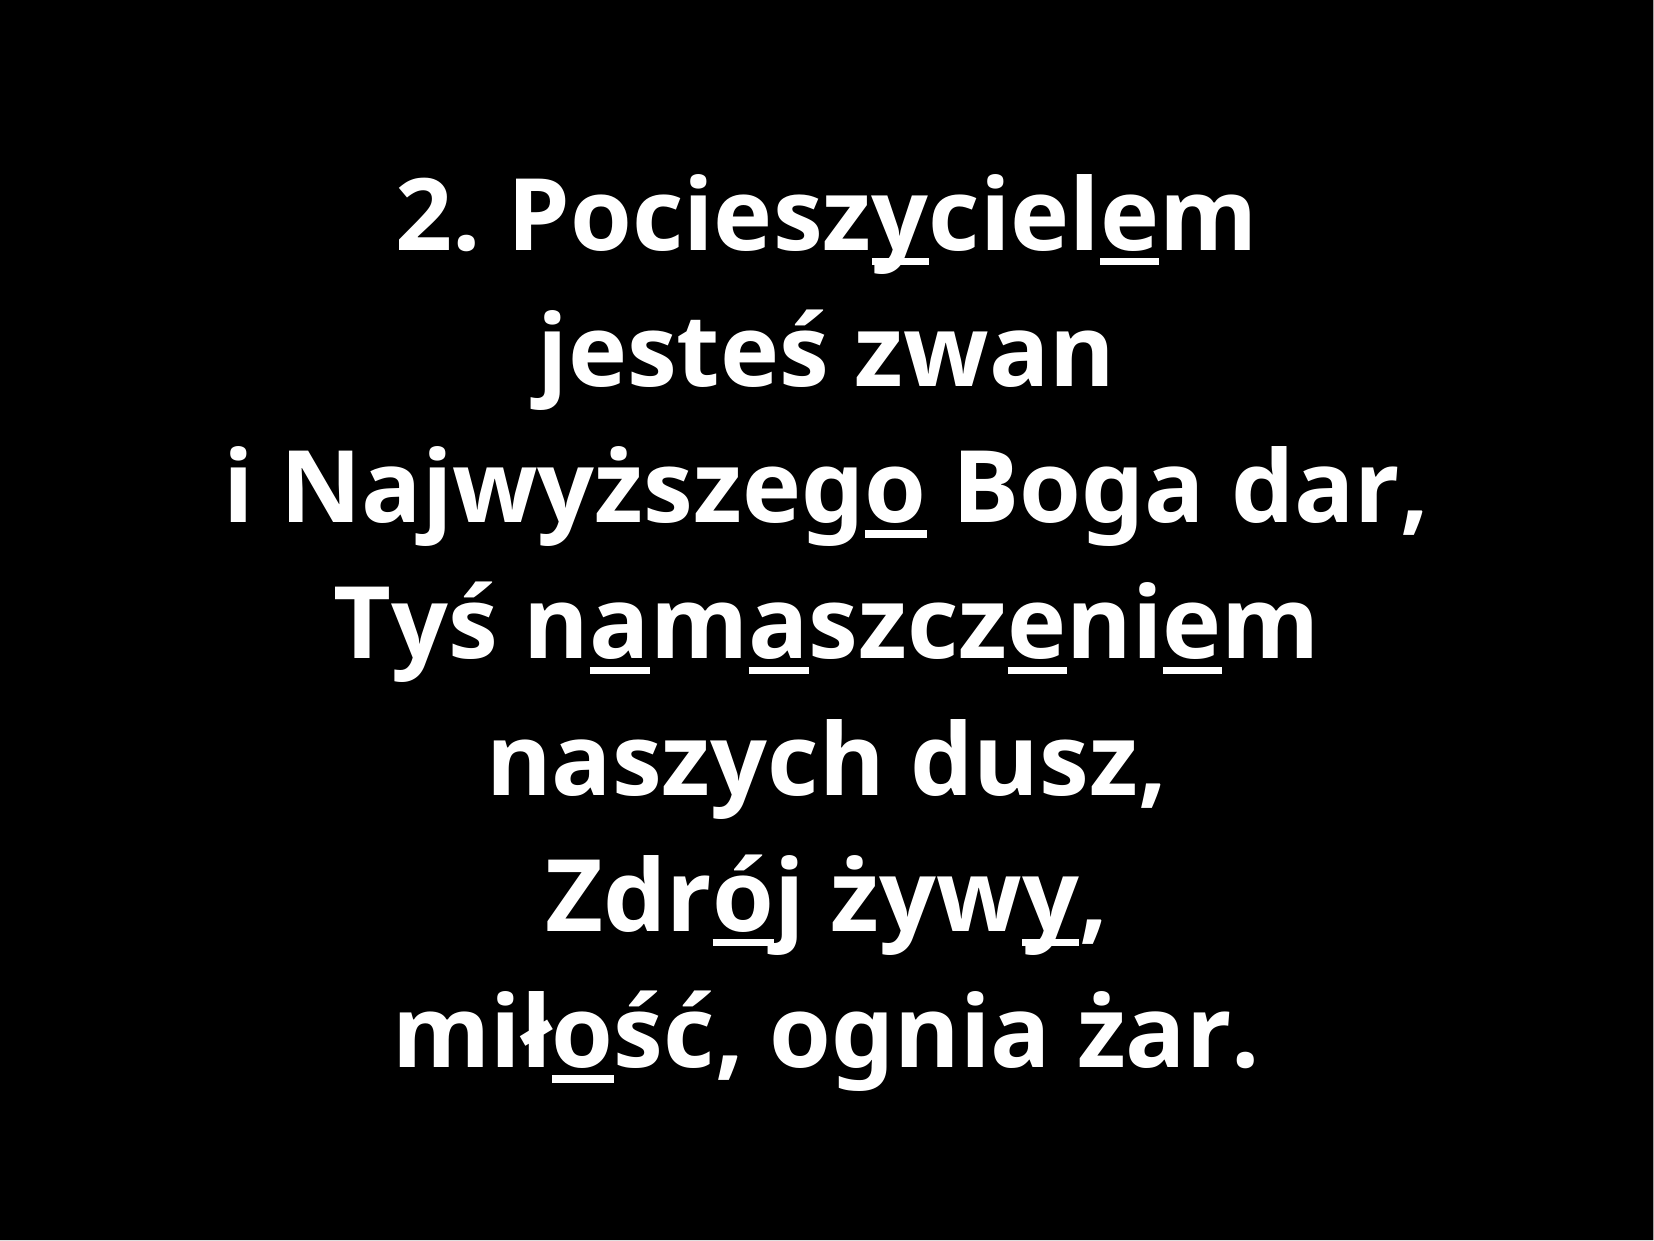

# 2. Pocieszycielem jesteś zwan i Najwyższego Boga dar, Tyś namaszczeniem naszych dusz, Zdrój żywy, miłość, ognia żar.